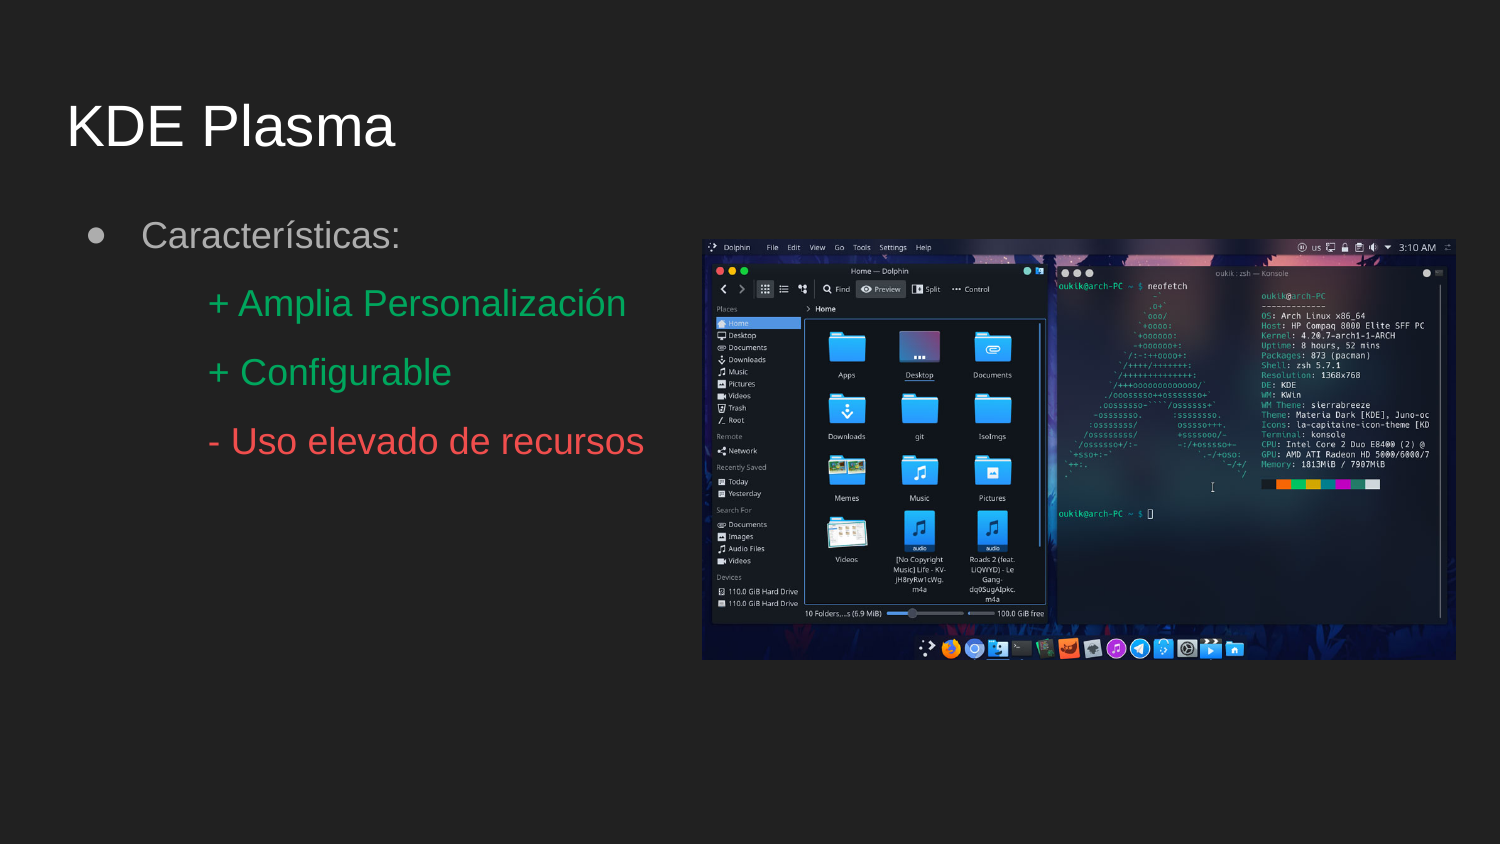

# KDE Plasma
Características:
+ Amplia Personalización
+ Configurable
- Uso elevado de recursos